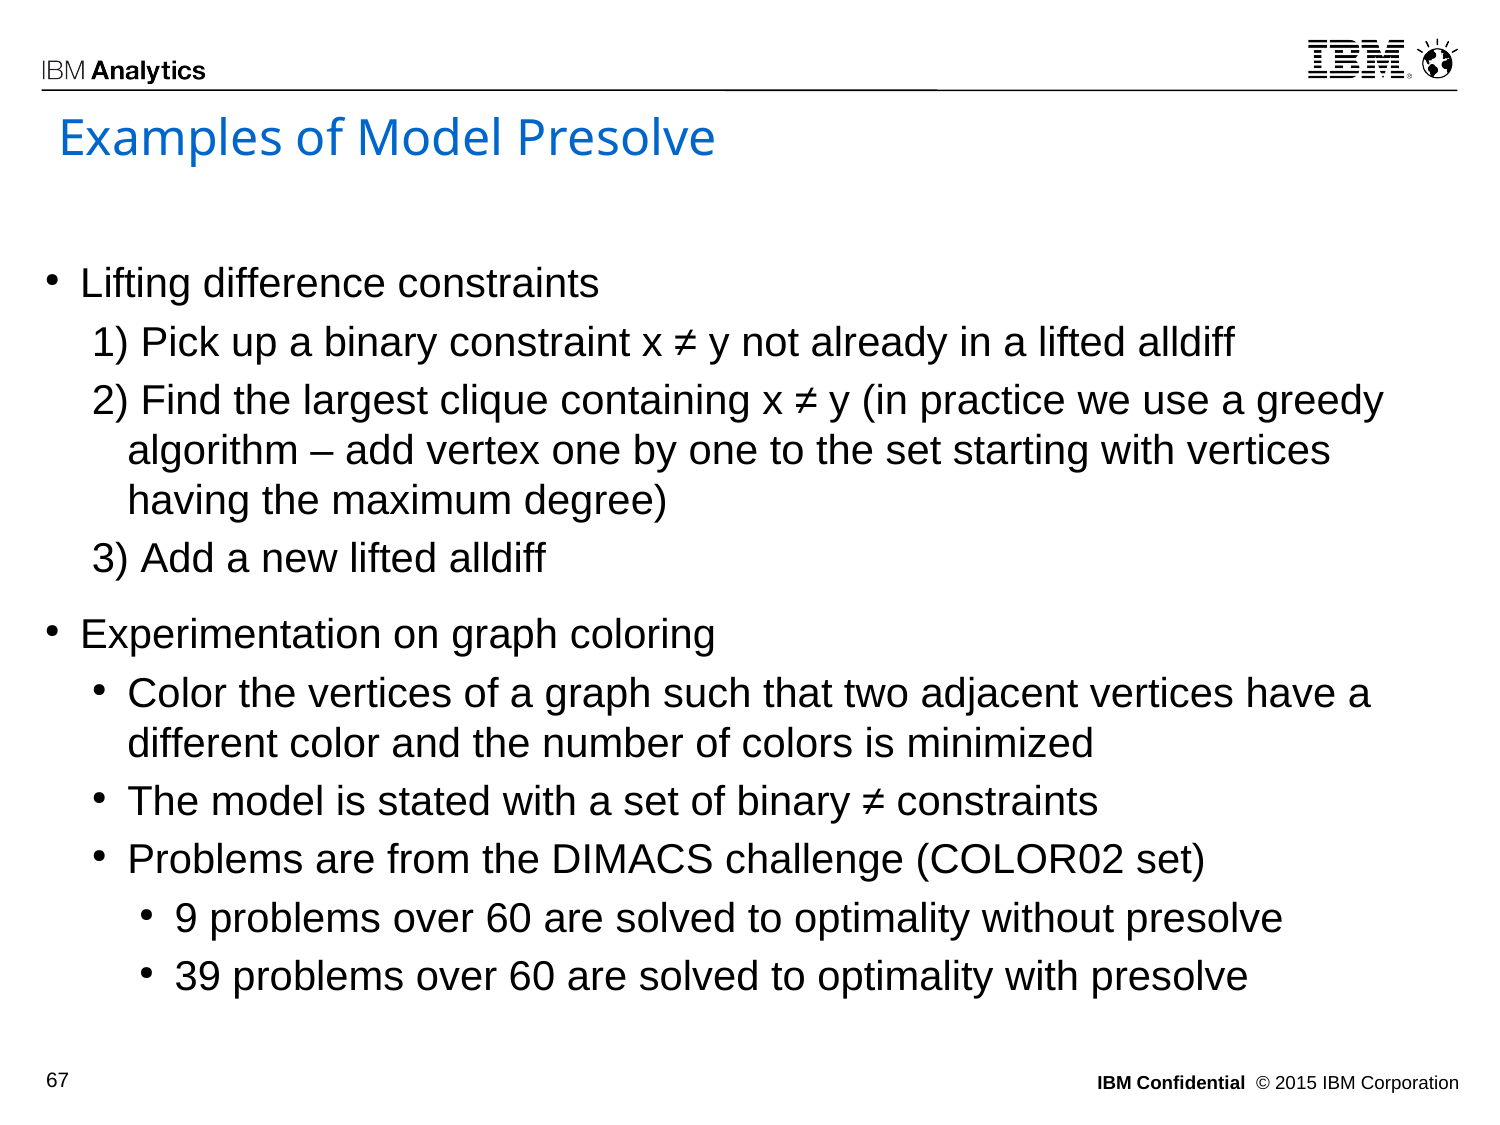

# Examples of Model Presolve
Lifting difference constraints
 Pick up a binary constraint x ≠ y not already in a lifted alldiff
 Find the largest clique containing x ≠ y (in practice we use a greedy algorithm – add vertex one by one to the set starting with vertices having the maximum degree)
 Add a new lifted alldiff
Experimentation on graph coloring
Color the vertices of a graph such that two adjacent vertices have a different color and the number of colors is minimized
The model is stated with a set of binary ≠ constraints
Problems are from the DIMACS challenge (COLOR02 set)
9 problems over 60 are solved to optimality without presolve
39 problems over 60 are solved to optimality with presolve